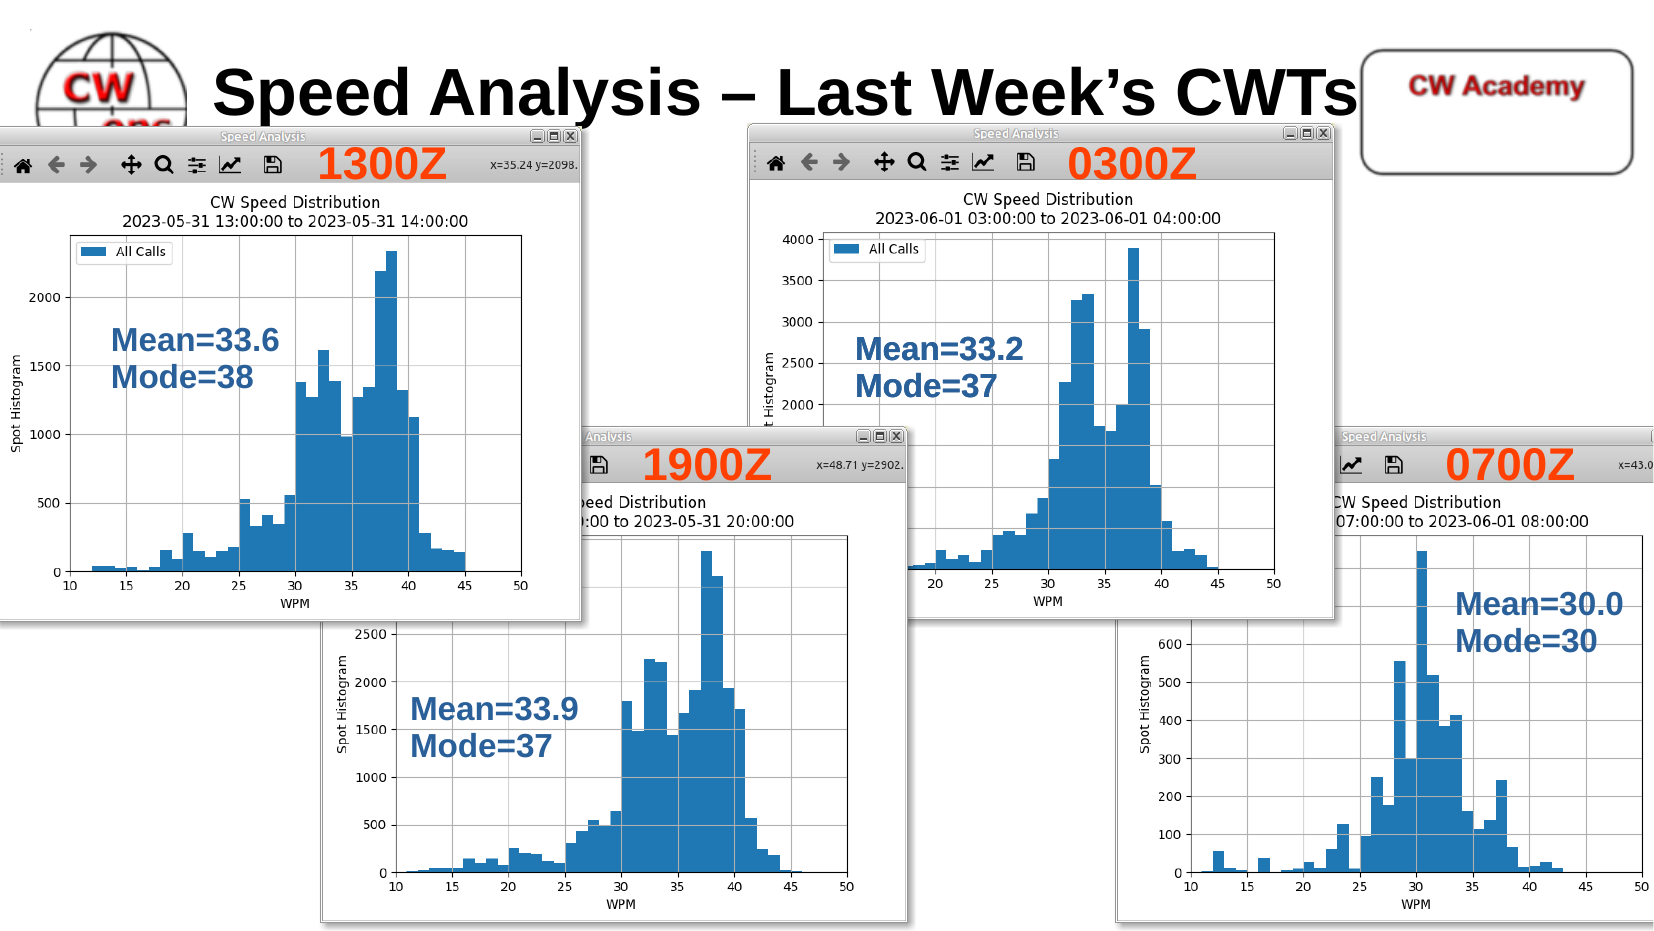

# Speed Analysis – Last Week’s CWTs
1300Z
0300Z
Mean=33.6
Mode=38
Mean=33.6
Mode=38
Mean=33.2
Mode=37
Mean=33.2
Mode=37
1900Z
0700Z
Mean=30.0
Mode=30
Mean=33.9
Mode=37